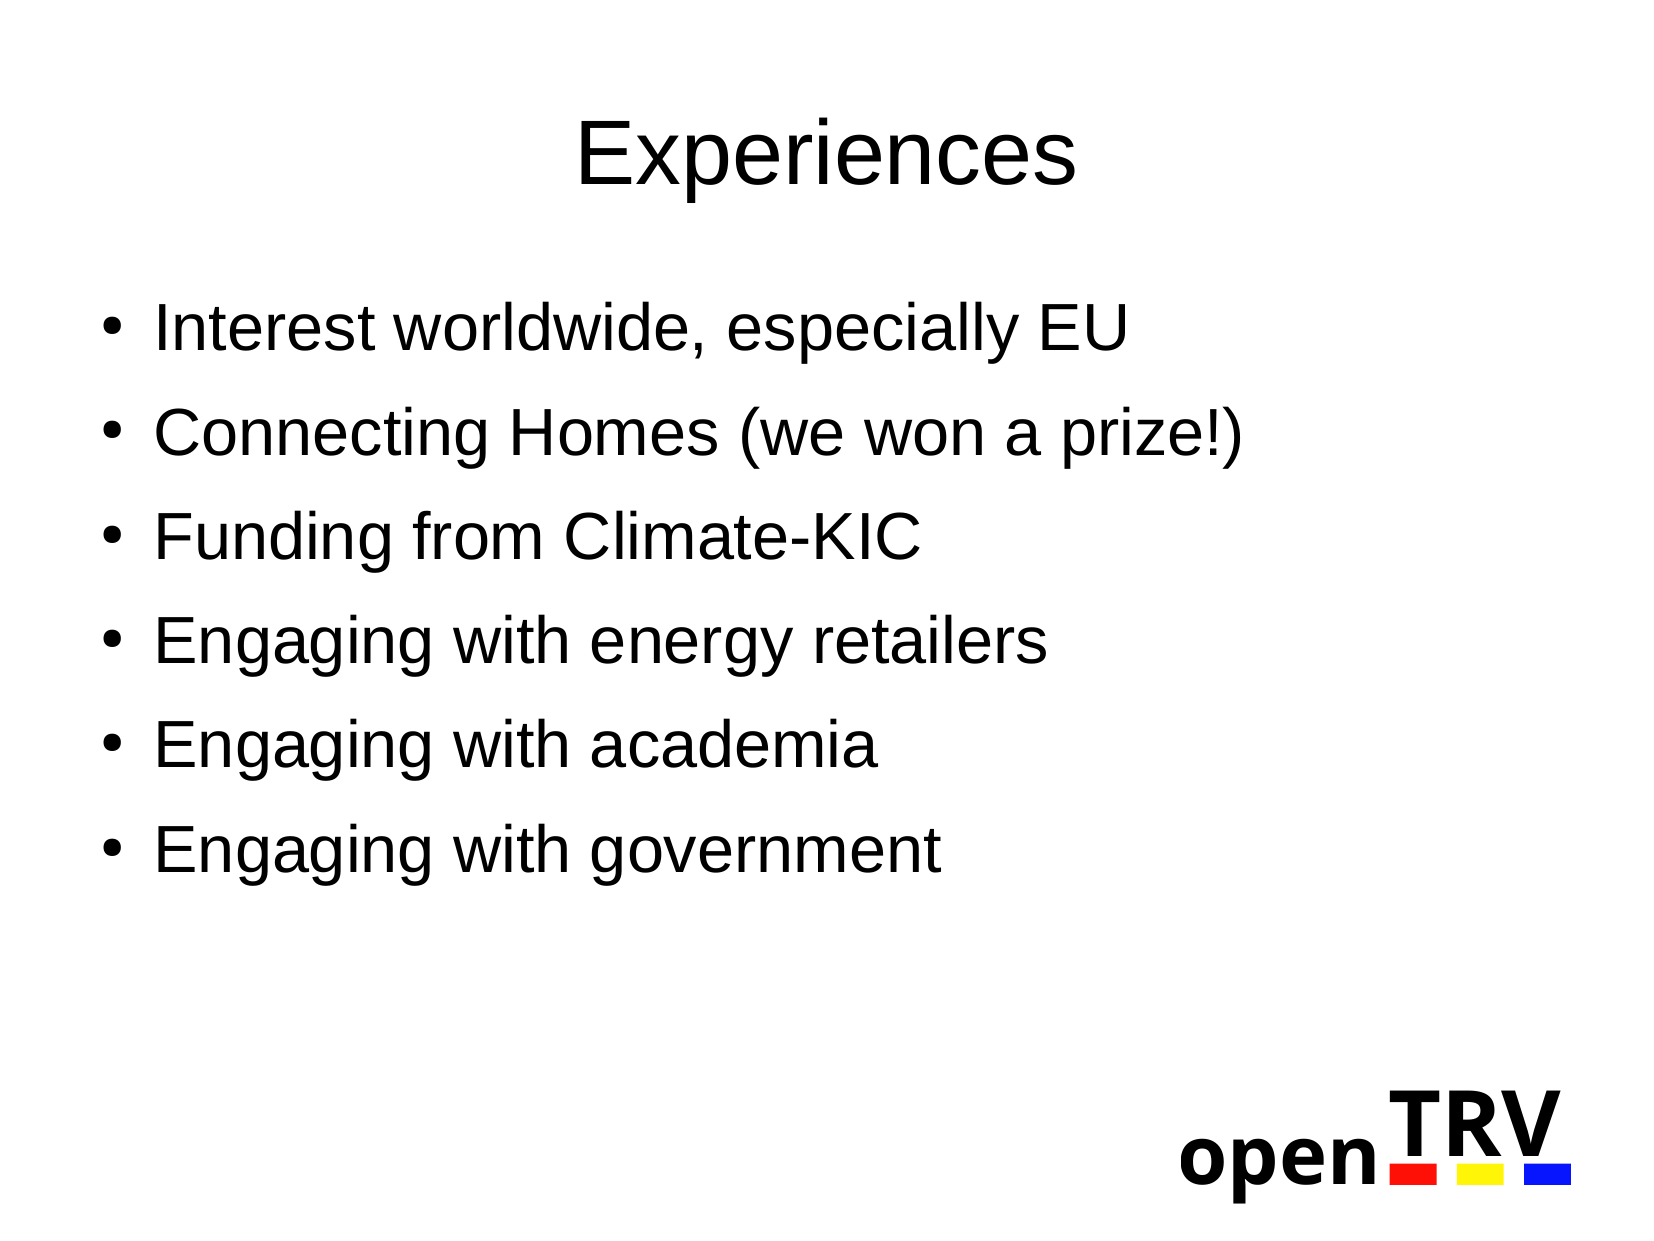

# Experiences
Interest worldwide, especially EU
Connecting Homes (we won a prize!)
Funding from Climate-KIC
Engaging with energy retailers
Engaging with academia
Engaging with government